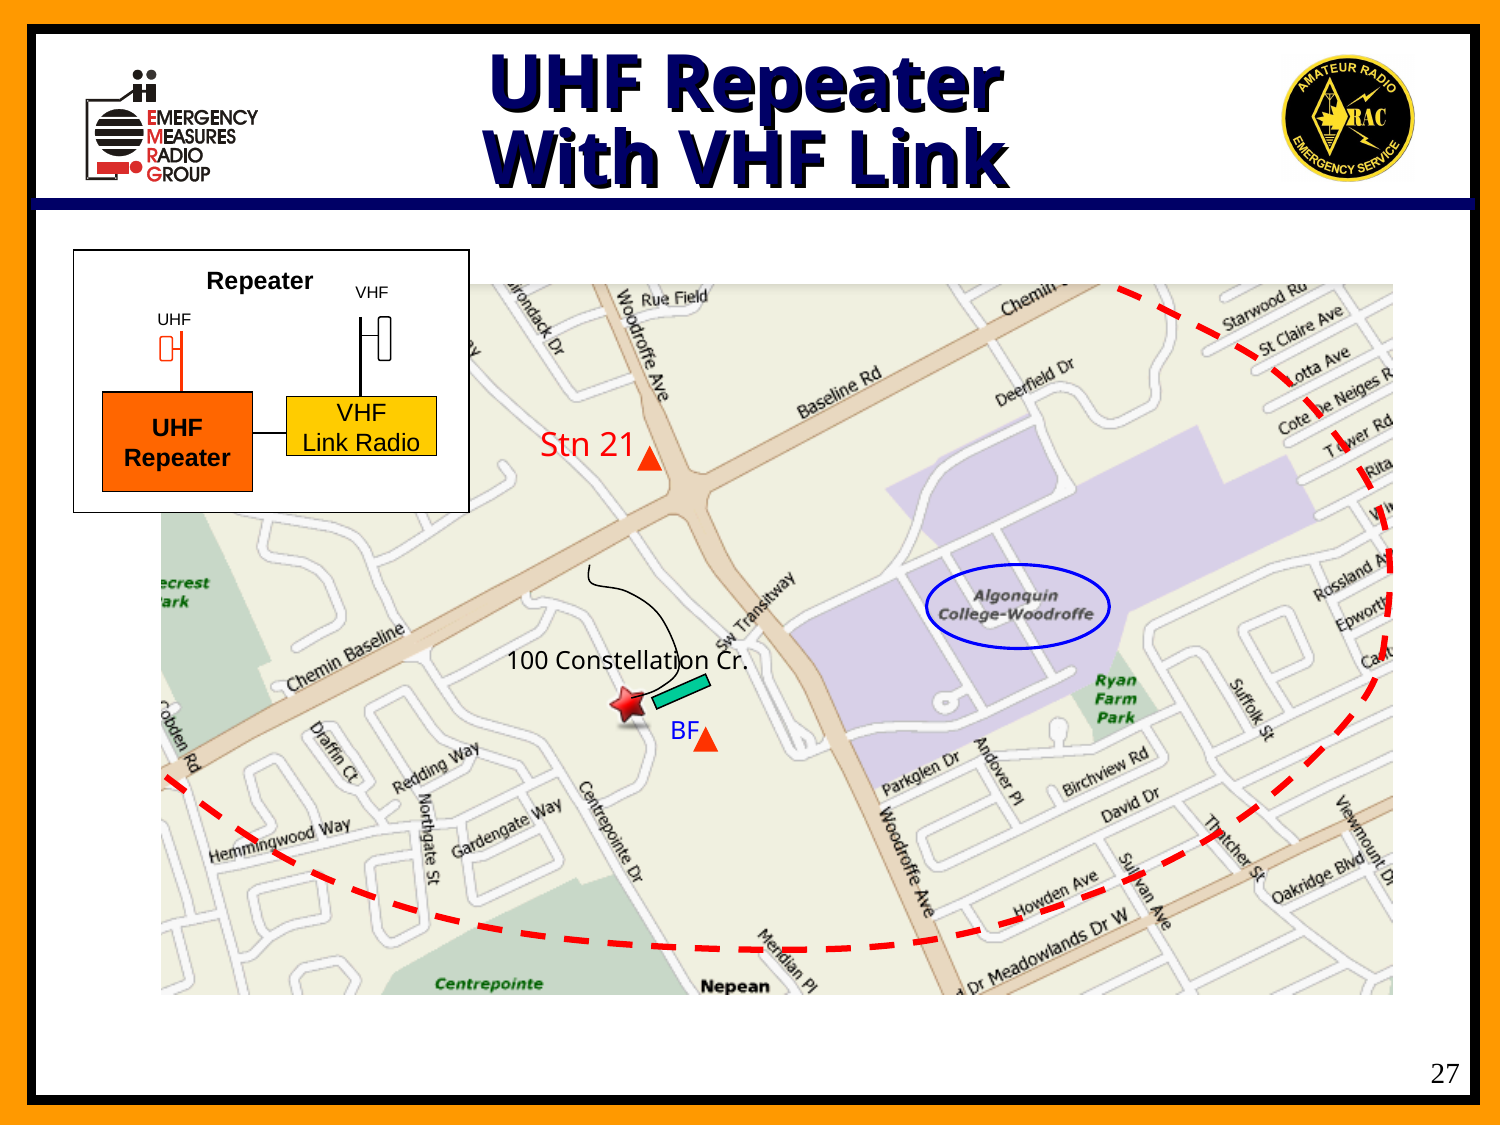

UHF Repeater
With VHF Link
Repeater
VHF
UHF
UHF
Repeater
VHF
Link Radio
Stn 21
100 Constellation Cr.
BF
27